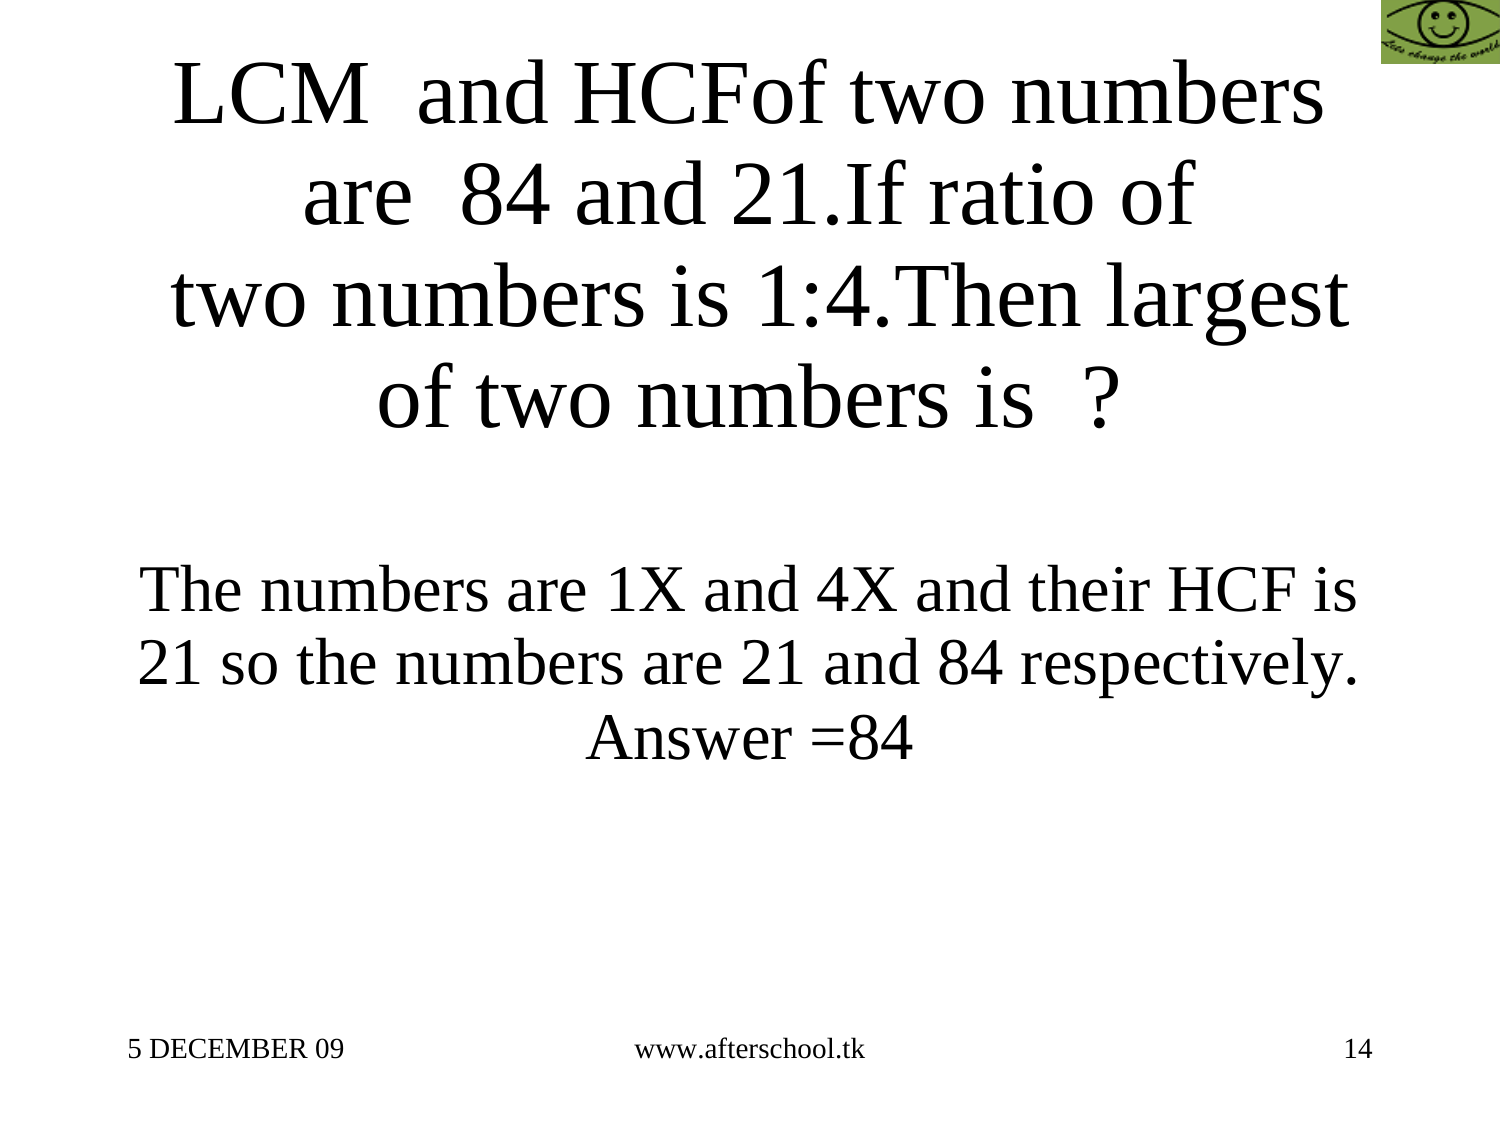

# LCM and HCFof two numbers are 84 and 21.If ratio of two numbers is 1:4.Then largest of two numbers is ?
The numbers are 1X and 4X and their HCF is 21 so the numbers are 21 and 84 respectively. Answer =84
MFI Seminar Jain PG College
AFTERSCHOOOL centre for social entrepreneurship
14